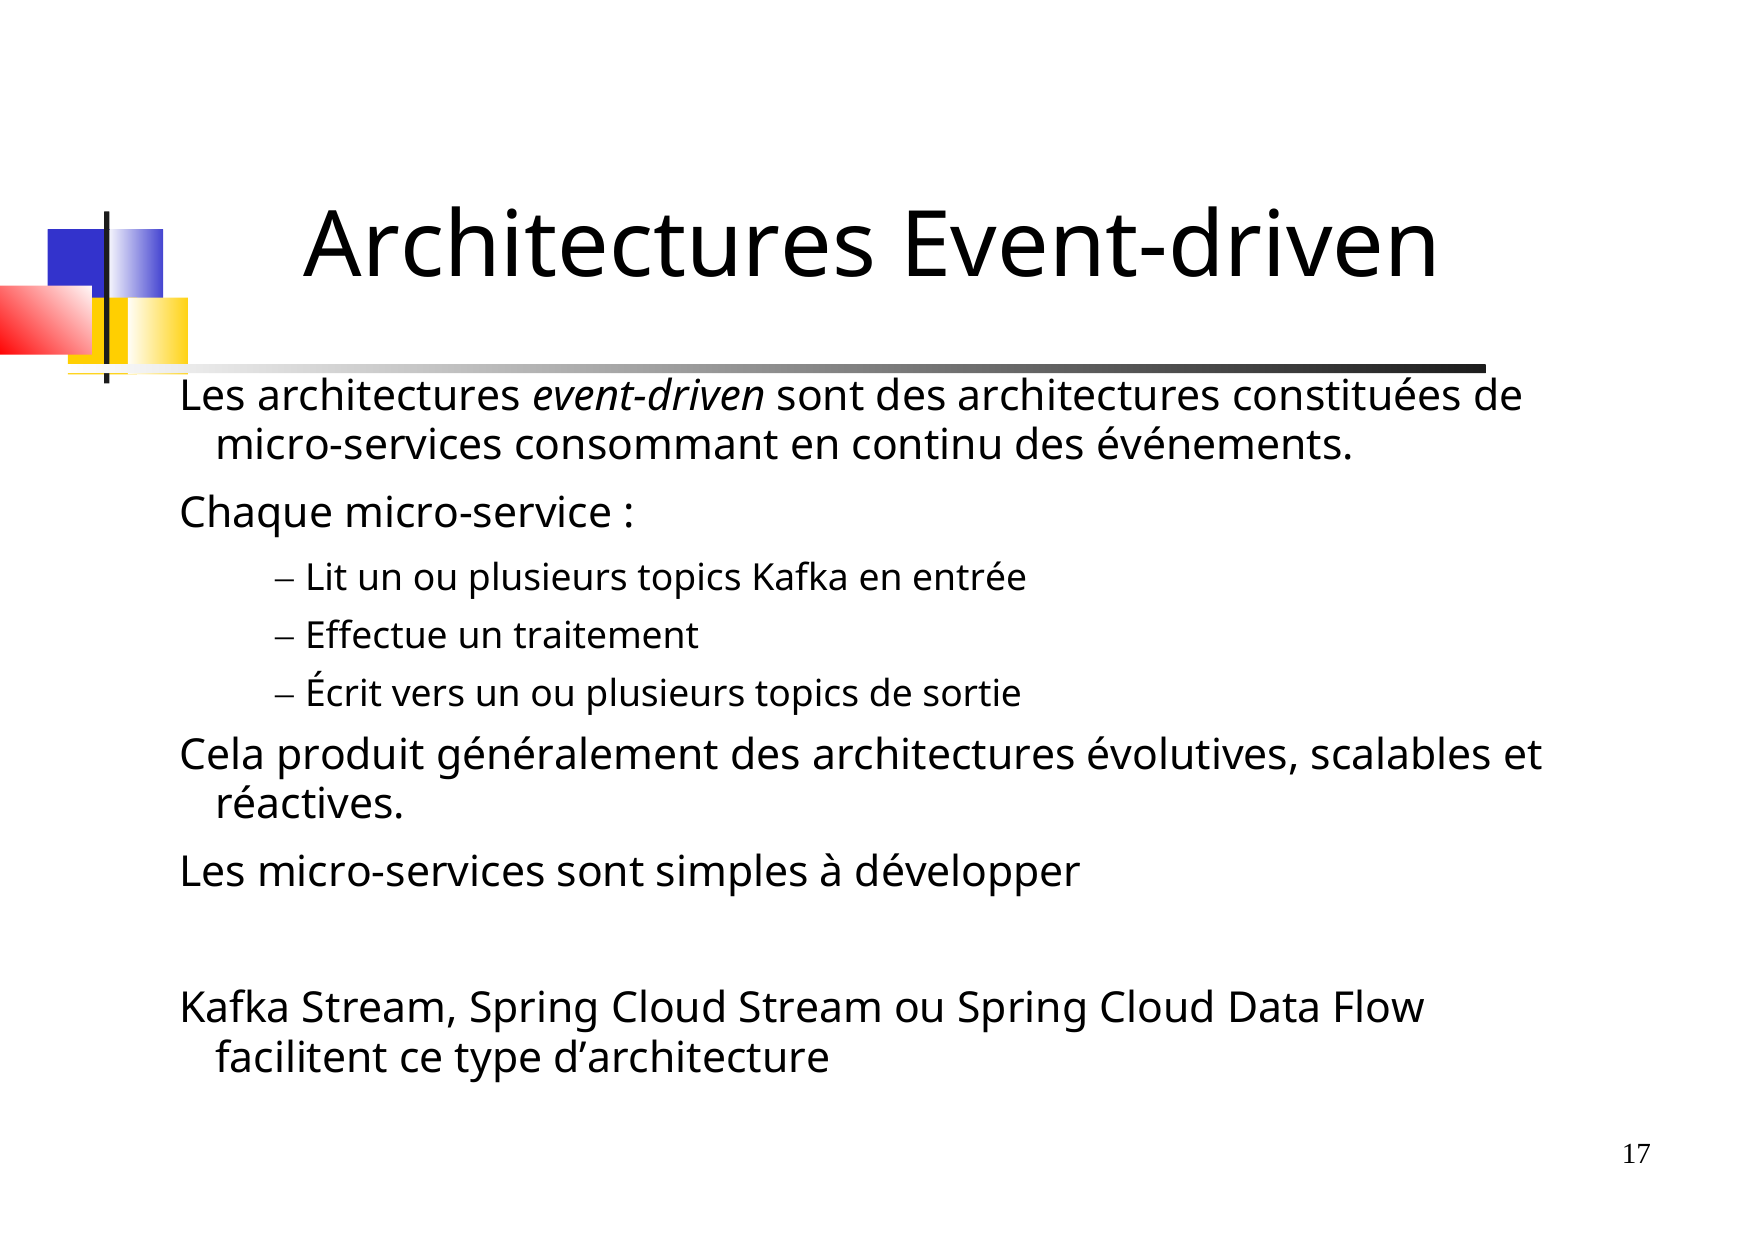

# Architectures Event-driven
Les architectures event-driven sont des architectures constituées de micro-services consommant en continu des événements.
Chaque micro-service :
Lit un ou plusieurs topics Kafka en entrée
Effectue un traitement
Écrit vers un ou plusieurs topics de sortie
Cela produit généralement des architectures évolutives, scalables et réactives.
Les micro-services sont simples à développer
Kafka Stream, Spring Cloud Stream ou Spring Cloud Data Flow facilitent ce type d’architecture